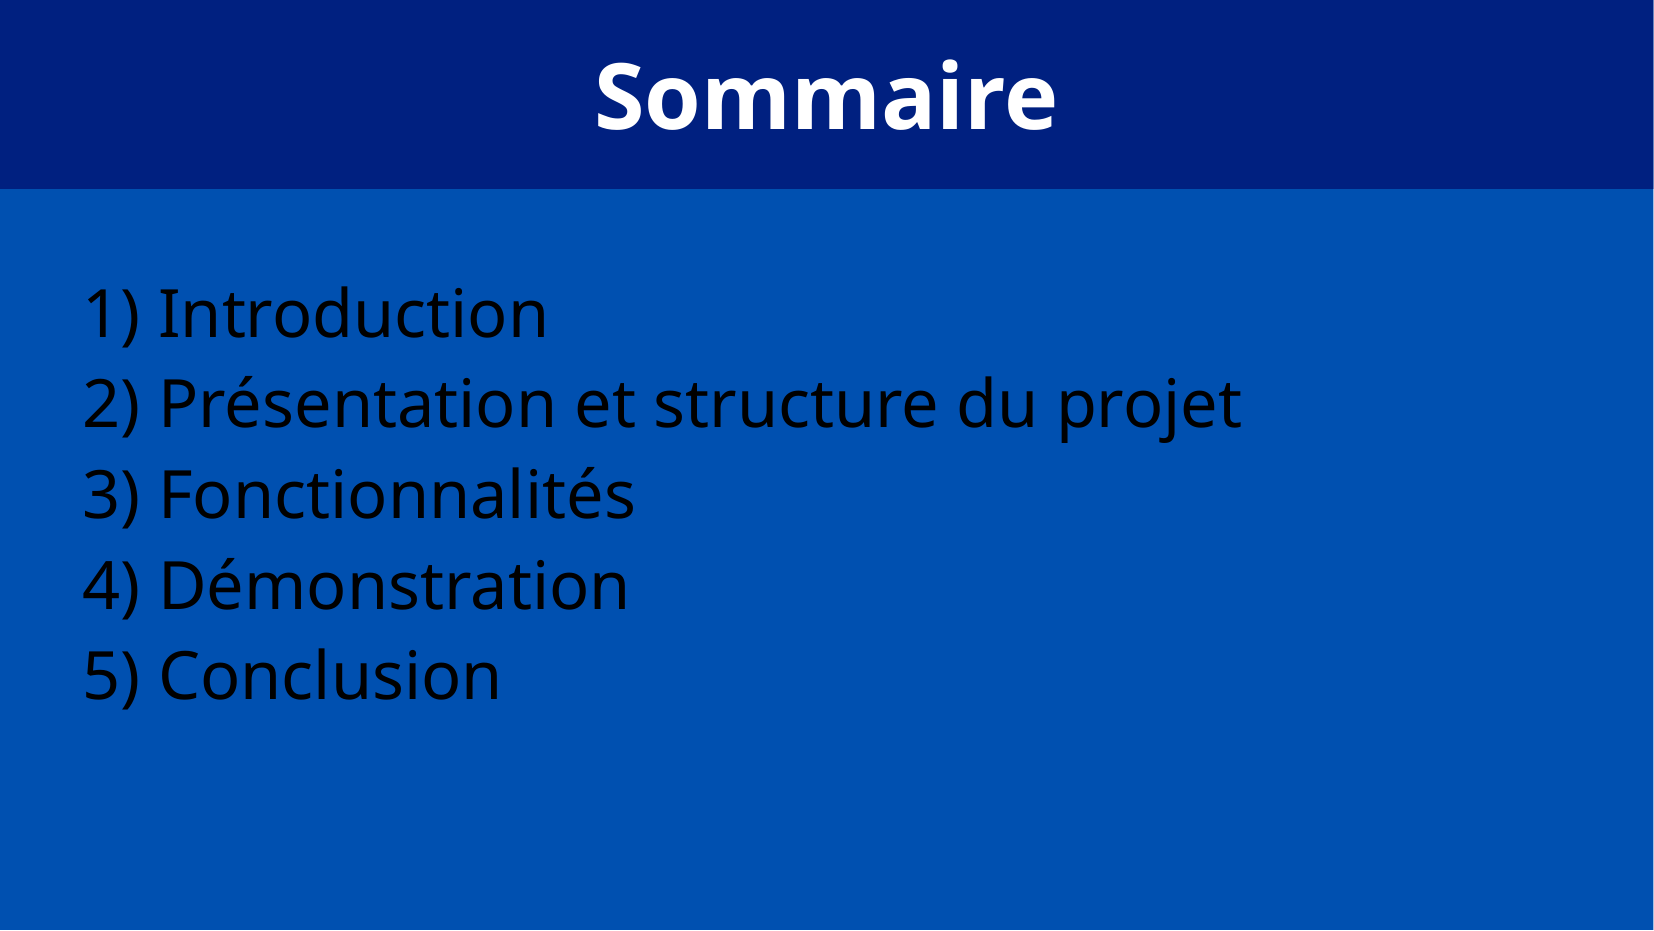

Sommaire
# Introduction
 Présentation et structure du projet
 Fonctionnalités
 Démonstration
 Conclusion